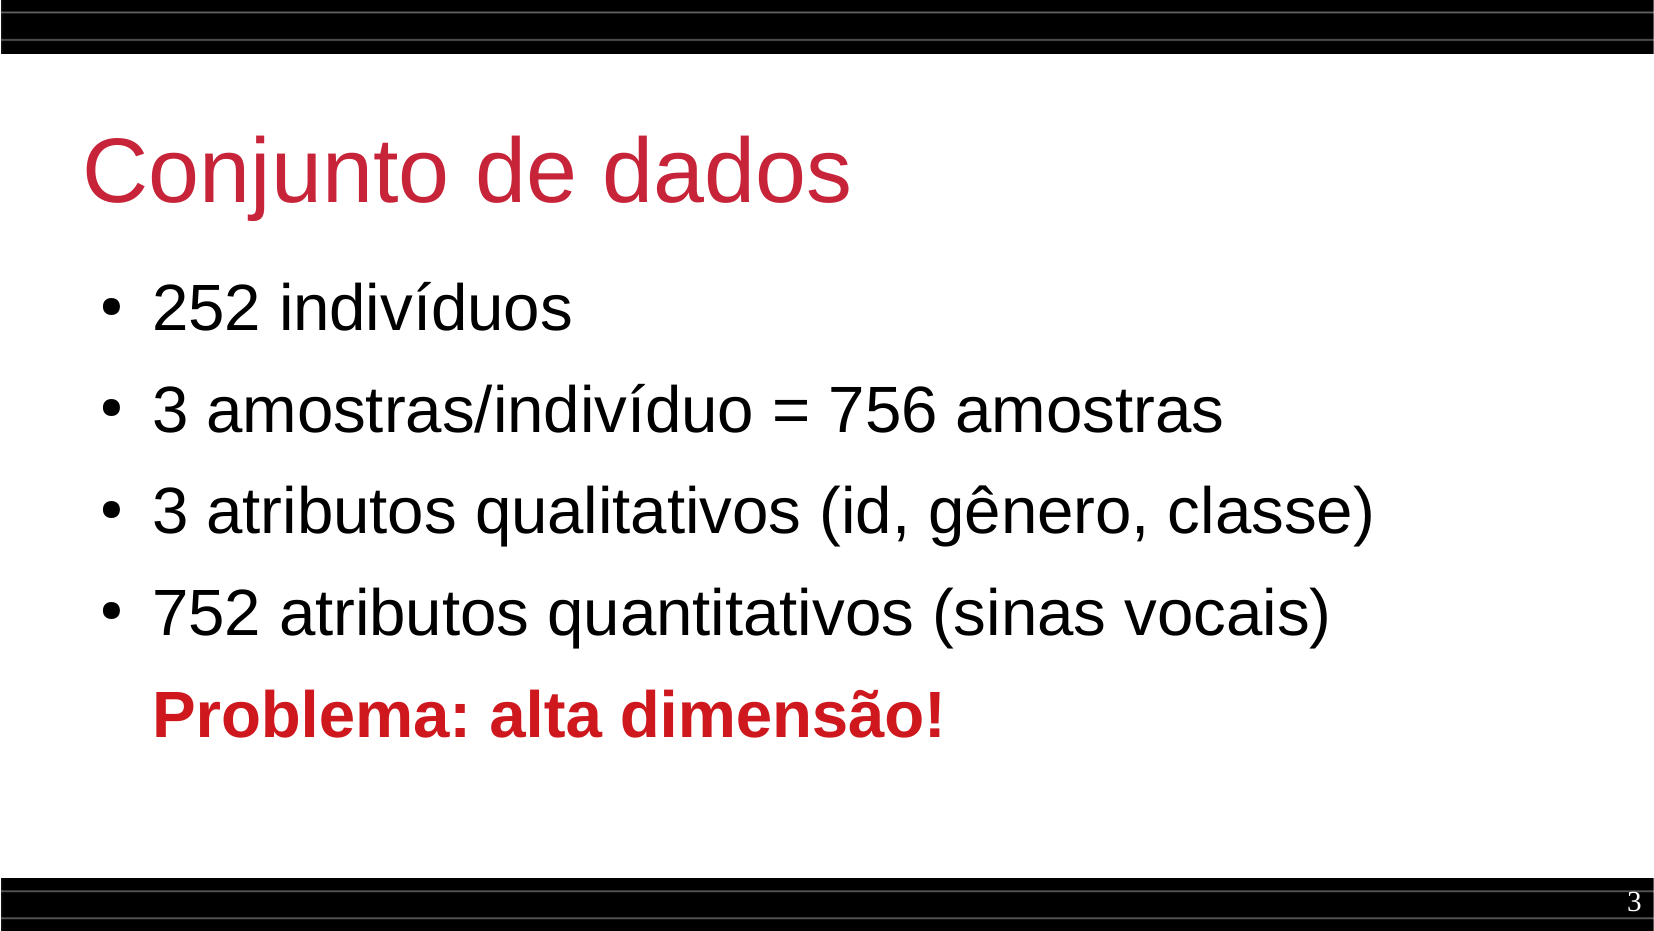

# Conjunto de dados
252 indivíduos
3 amostras/indivíduo = 756 amostras
3 atributos qualitativos (id, gênero, classe)
752 atributos quantitativos (sinas vocais)
Problema: alta dimensão!